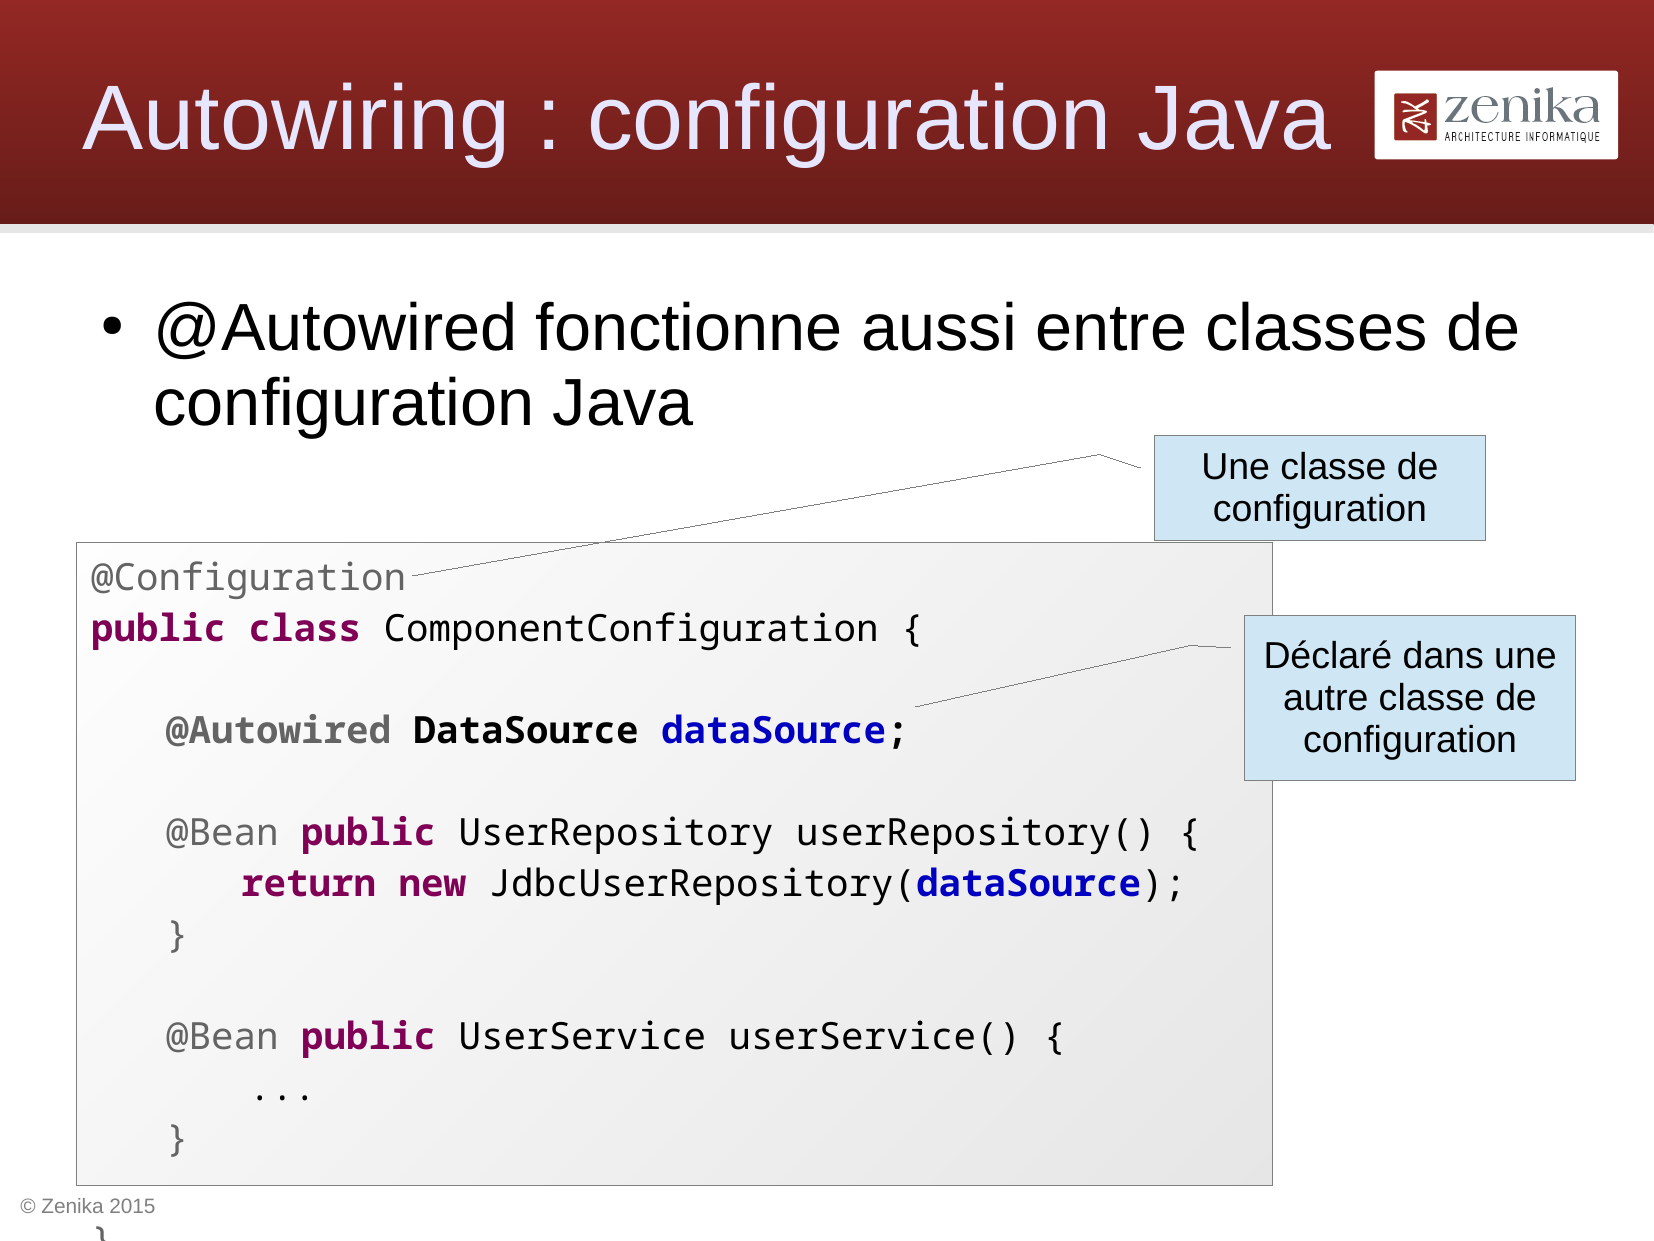

# Autowiring : configuration Java
@Autowired fonctionne aussi entre classes de configuration Java
Une classe de configuration
@Configuration
public class ComponentConfiguration {
	@Autowired DataSource dataSource;
	@Bean public UserRepository userRepository() {
		return new JdbcUserRepository(dataSource);
	}
	@Bean public UserService userService() {
 ...
	}
}
Déclaré dans une autre classe de configuration